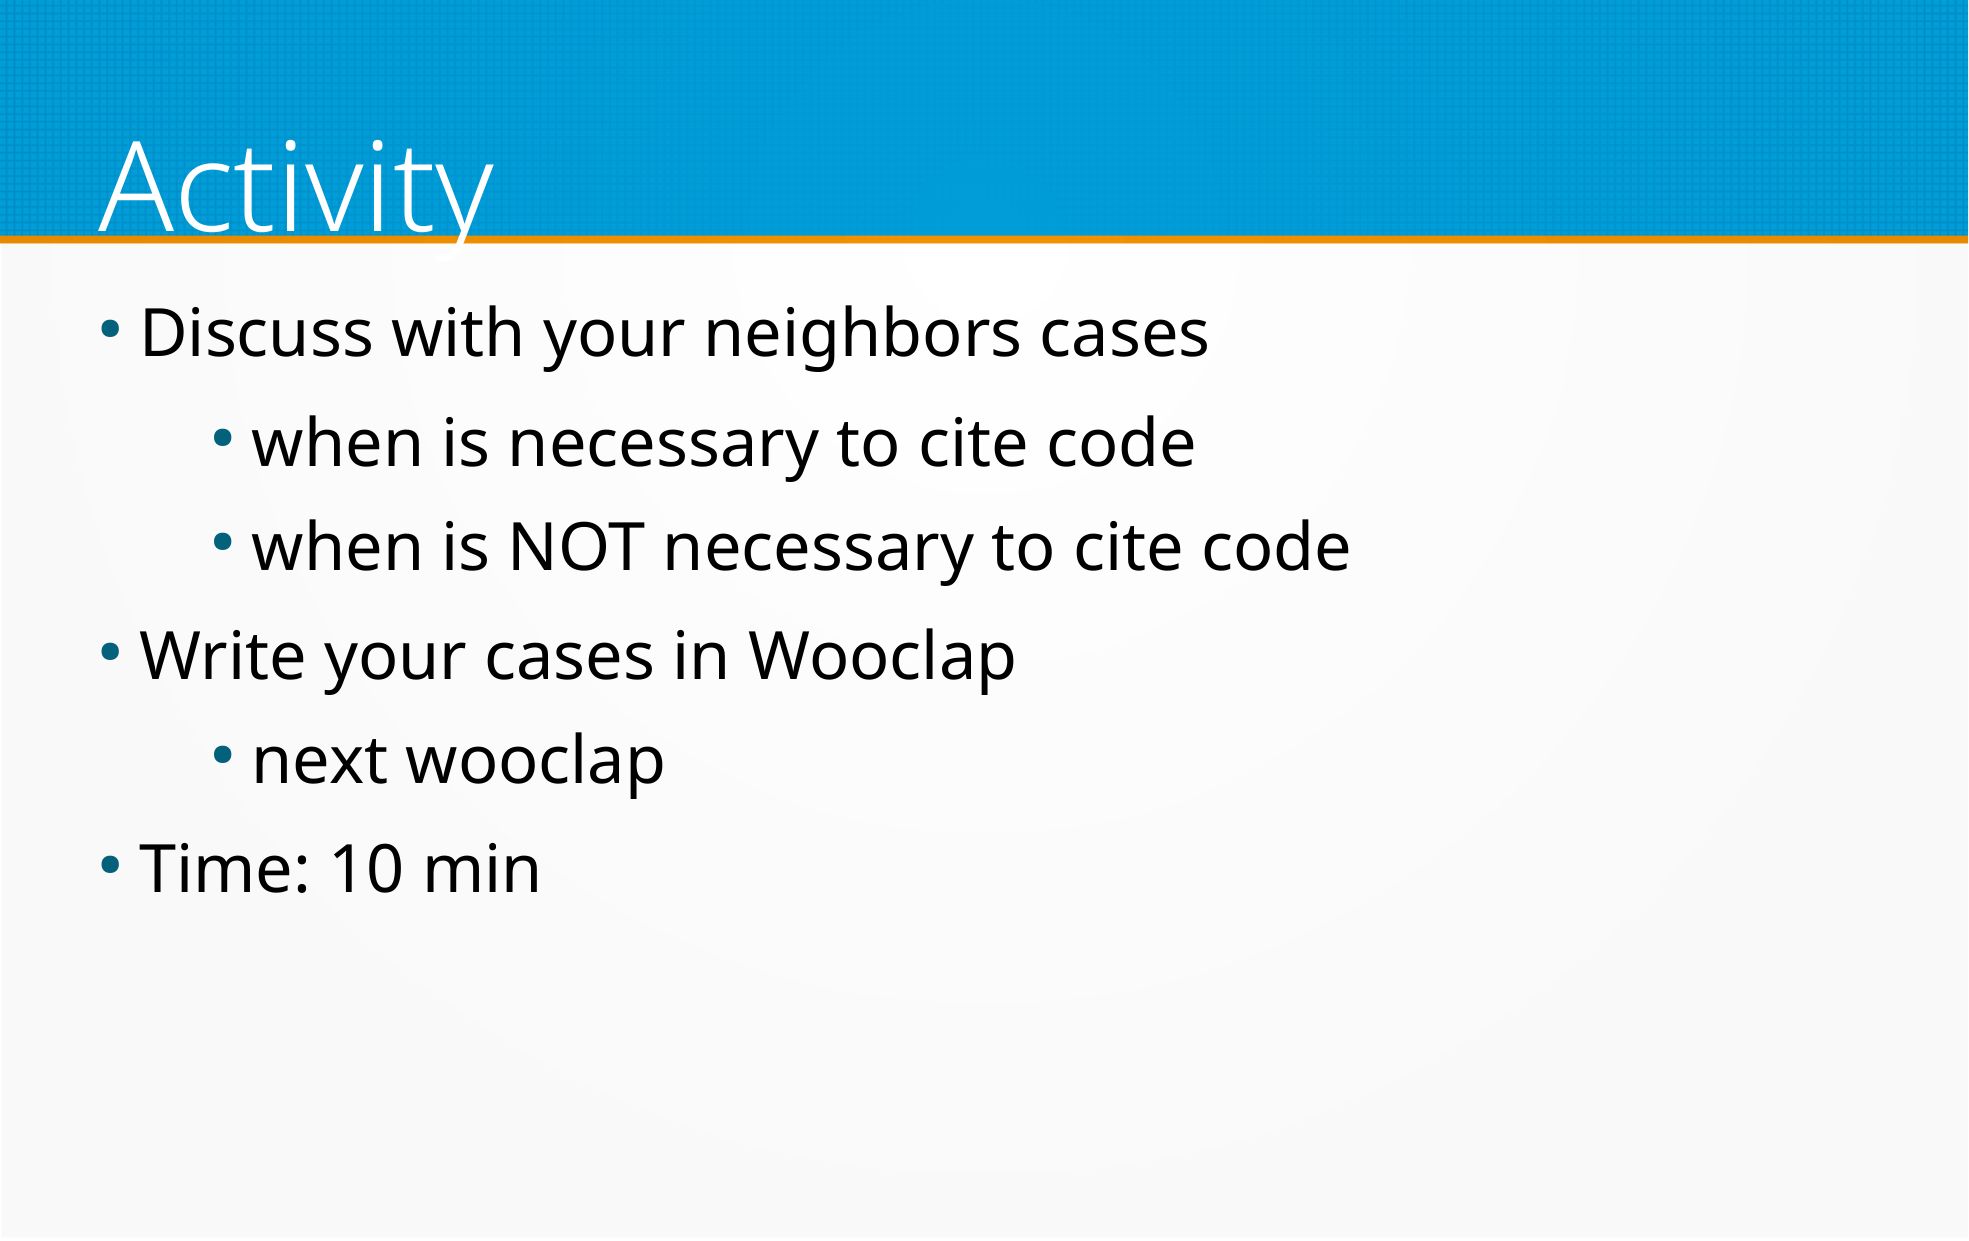

# Activity
 Discuss with your neighbors cases
 when is necessary to cite code
 when is NOT necessary to cite code
 Write your cases in Wooclap
 next wooclap
 Time: 10 min